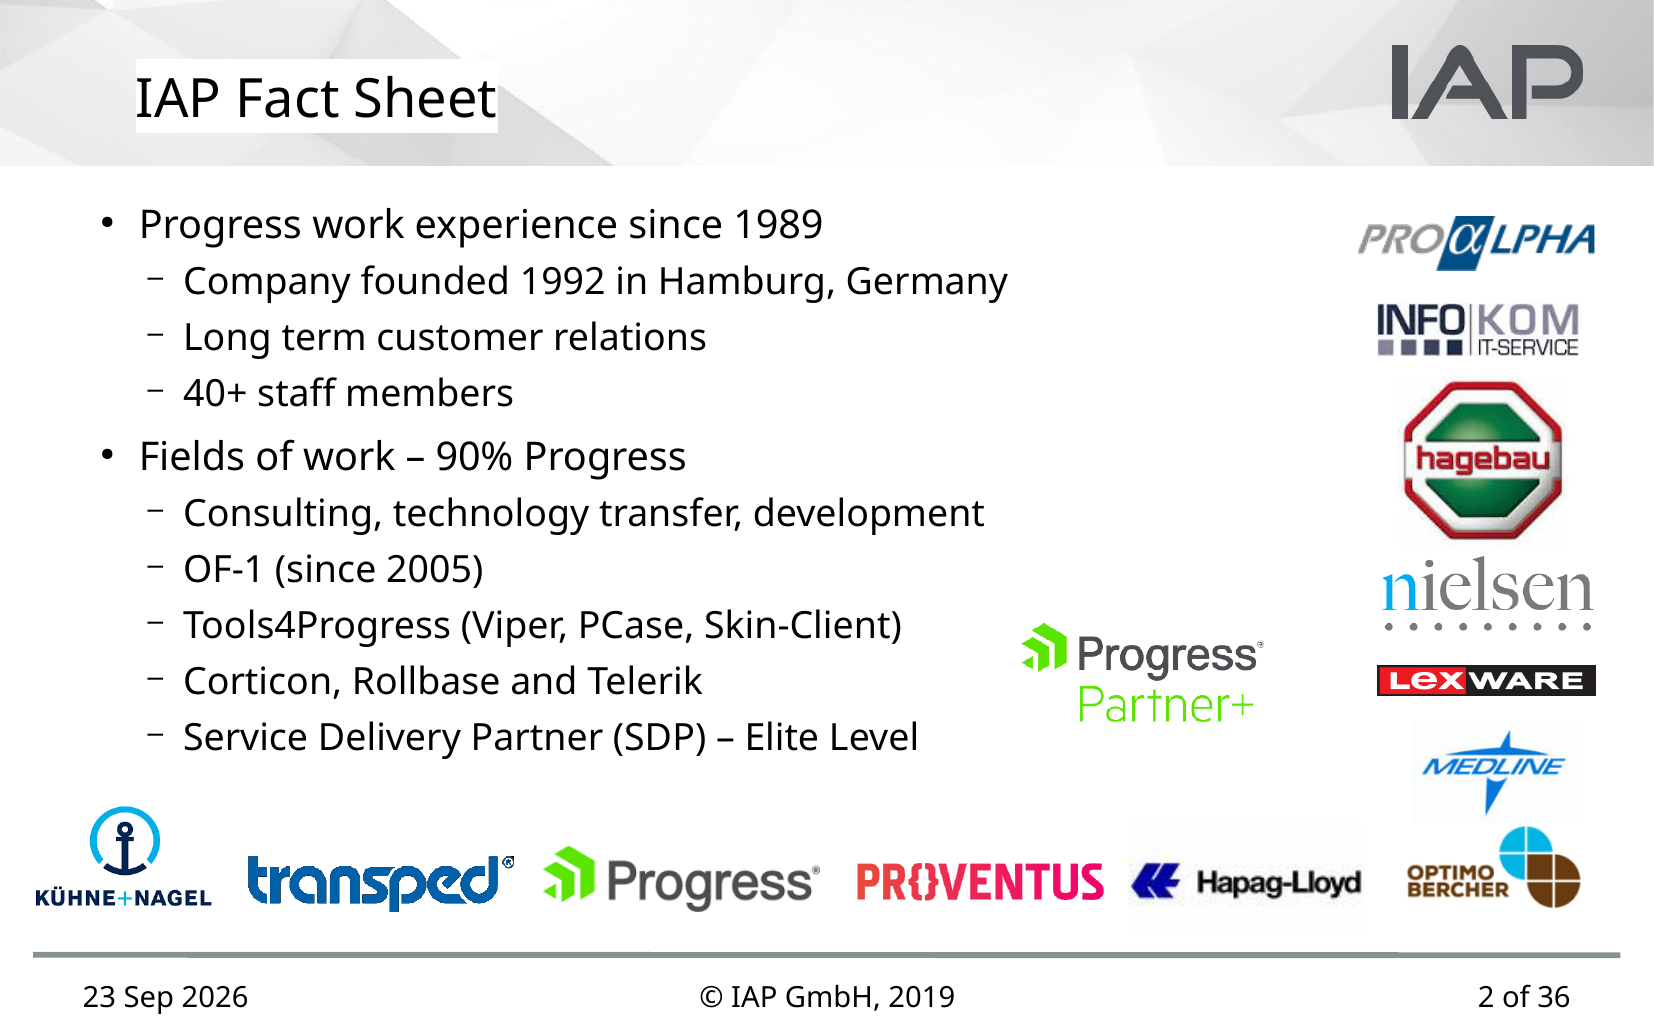

# IAP Fact Sheet
Progress work experience since 1989
Company founded 1992 in Hamburg, Germany
Long term customer relations
40+ staff members
Fields of work – 90% Progress
Consulting, technology transfer, development
OF-1 (since 2005)
Tools4Progress (Viper, PCase, Skin-Client)
Corticon, Rollbase and Telerik
Service Delivery Partner (SDP) – Elite Level
© IAP GmbH, 2019
2